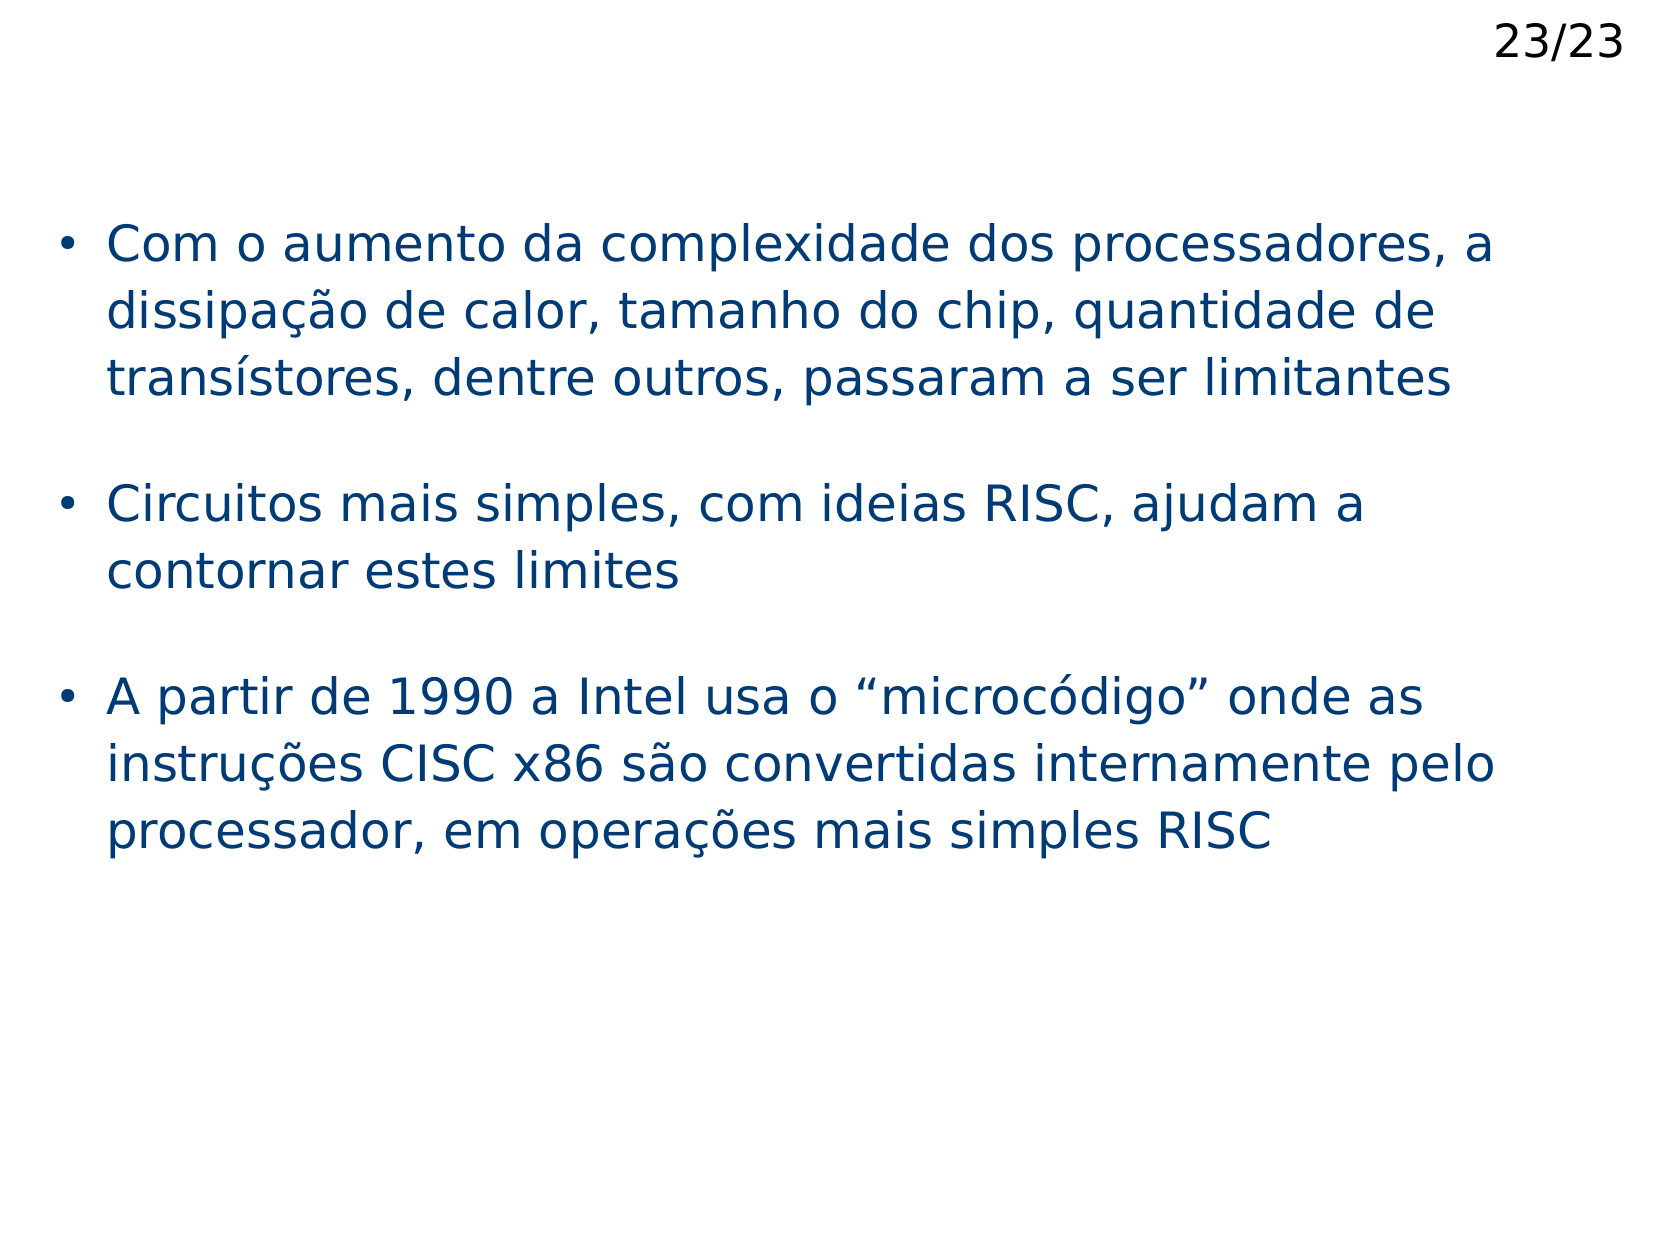

23
#
Com o aumento da complexidade dos processadores, a dissipação de calor, tamanho do chip, quantidade de transístores, dentre outros, passaram a ser limitantes
Circuitos mais simples, com ideias RISC, ajudam a contornar estes limites
A partir de 1990 a Intel usa o “microcódigo” onde as instruções CISC x86 são convertidas internamente pelo processador, em operações mais simples RISC